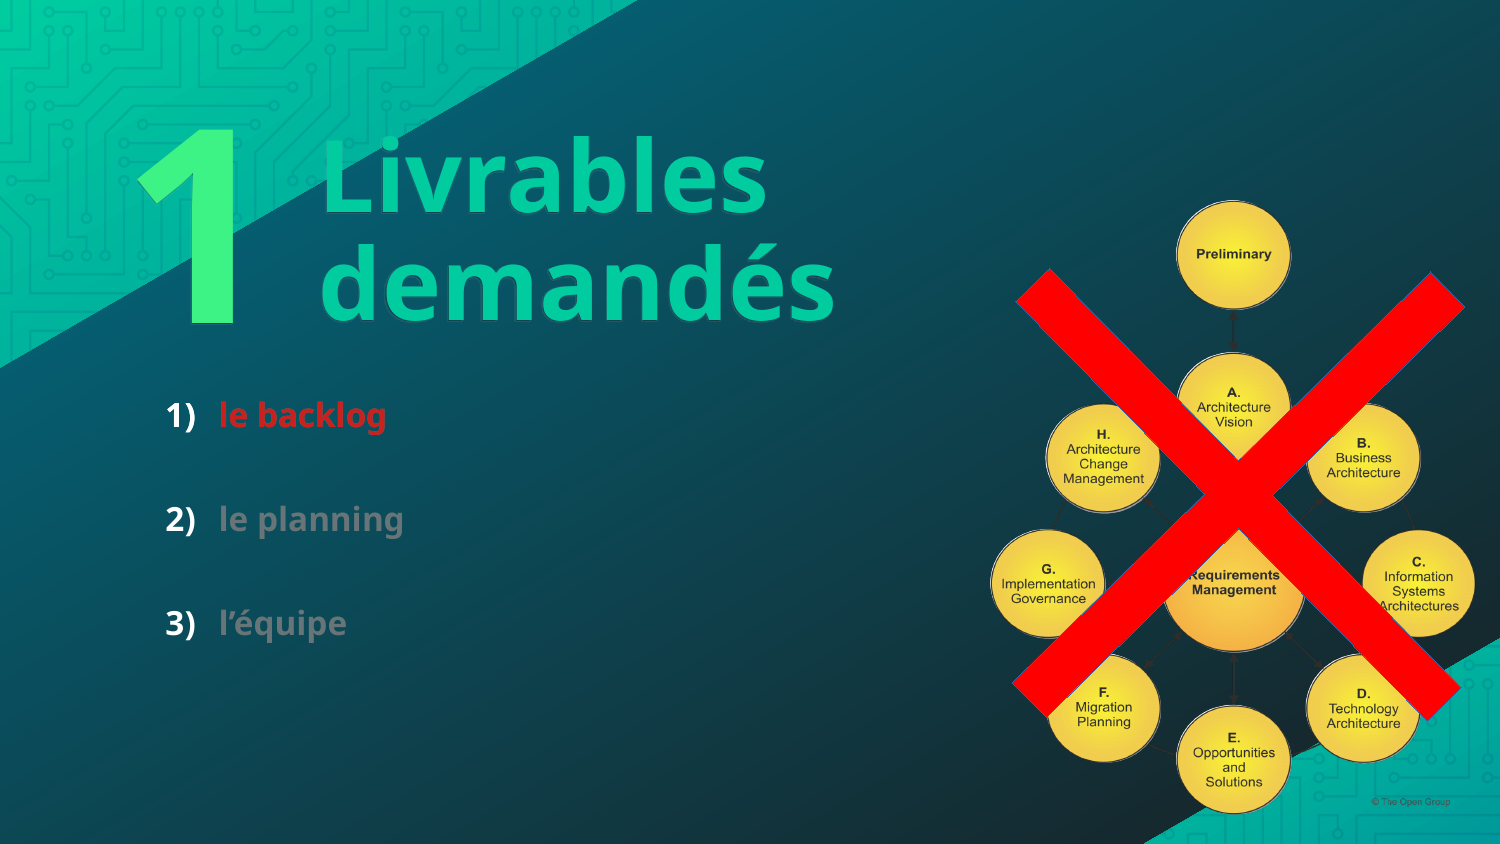

Livrables demandés
1
# le backlog
le planning
l’équipe
le backlog